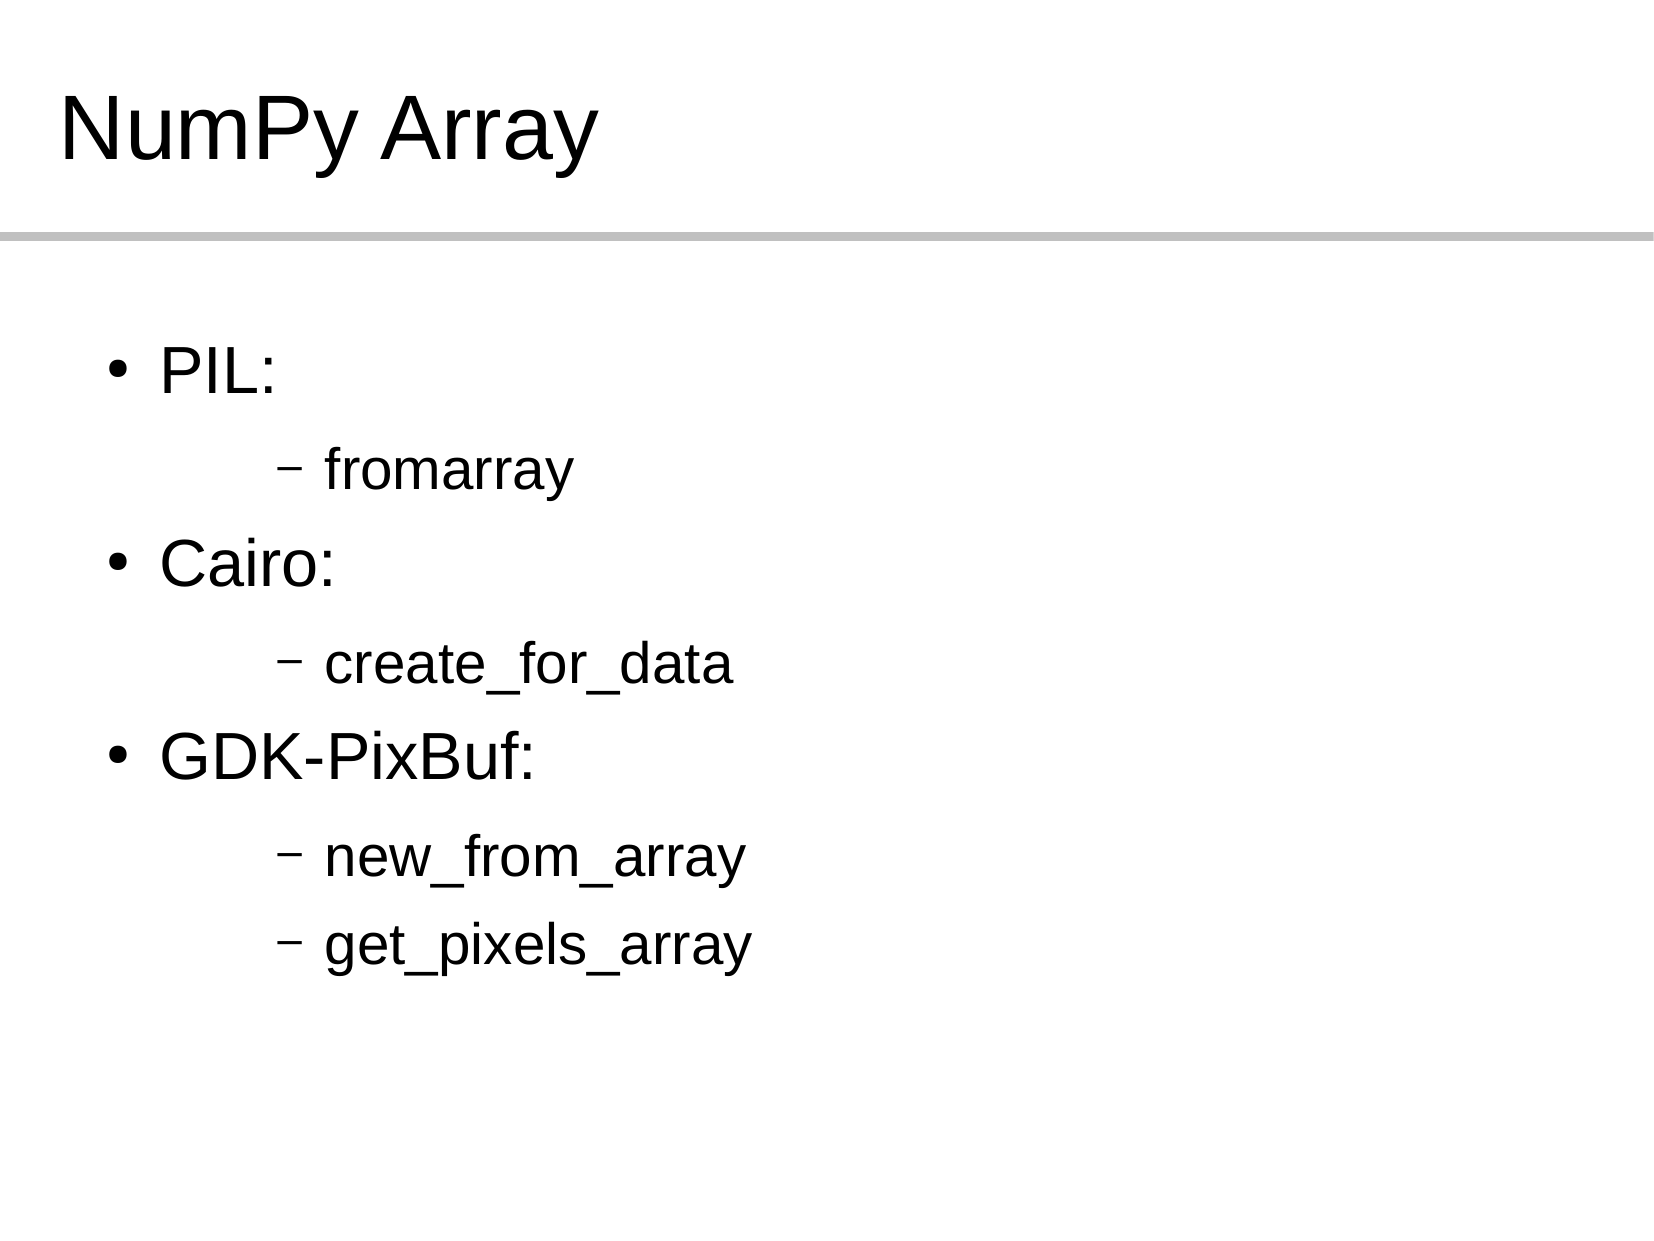

# NumPy Array
PIL:
fromarray
Cairo:
create_for_data
GDK-PixBuf:
new_from_array
get_pixels_array